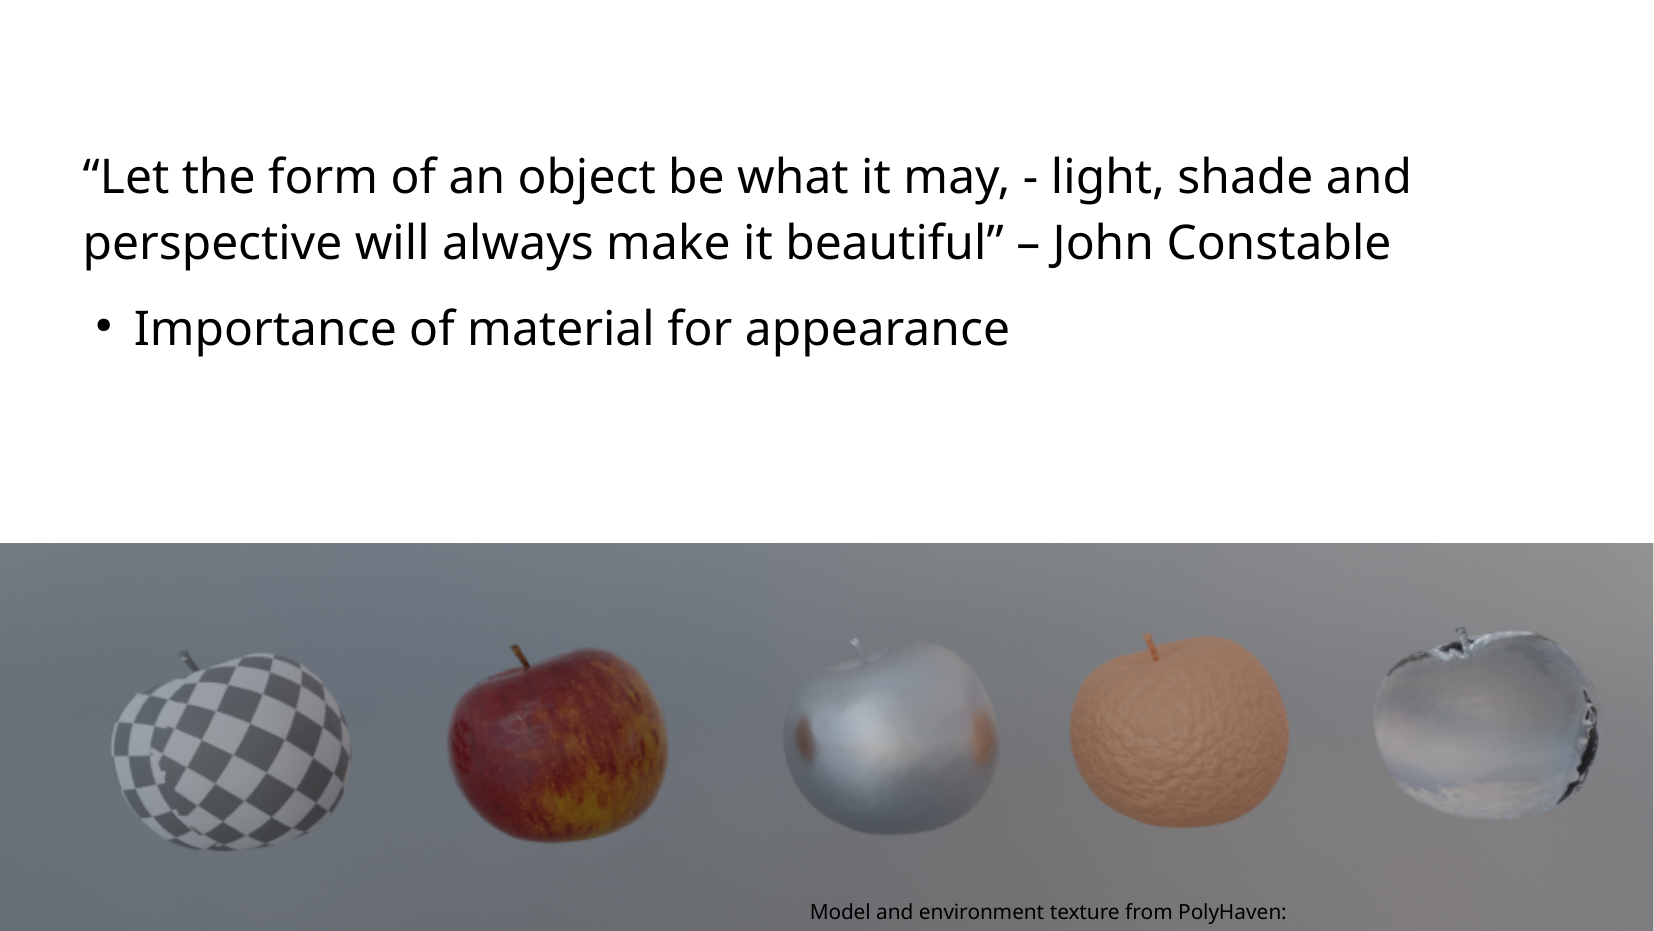

# “Let the form of an object be what it may, - light, shade and perspective will always make it beautiful” – John Constable
Importance of material for appearance
10
Model and environment texture from PolyHaven: https://polyhaven.com/a/food_apple_01